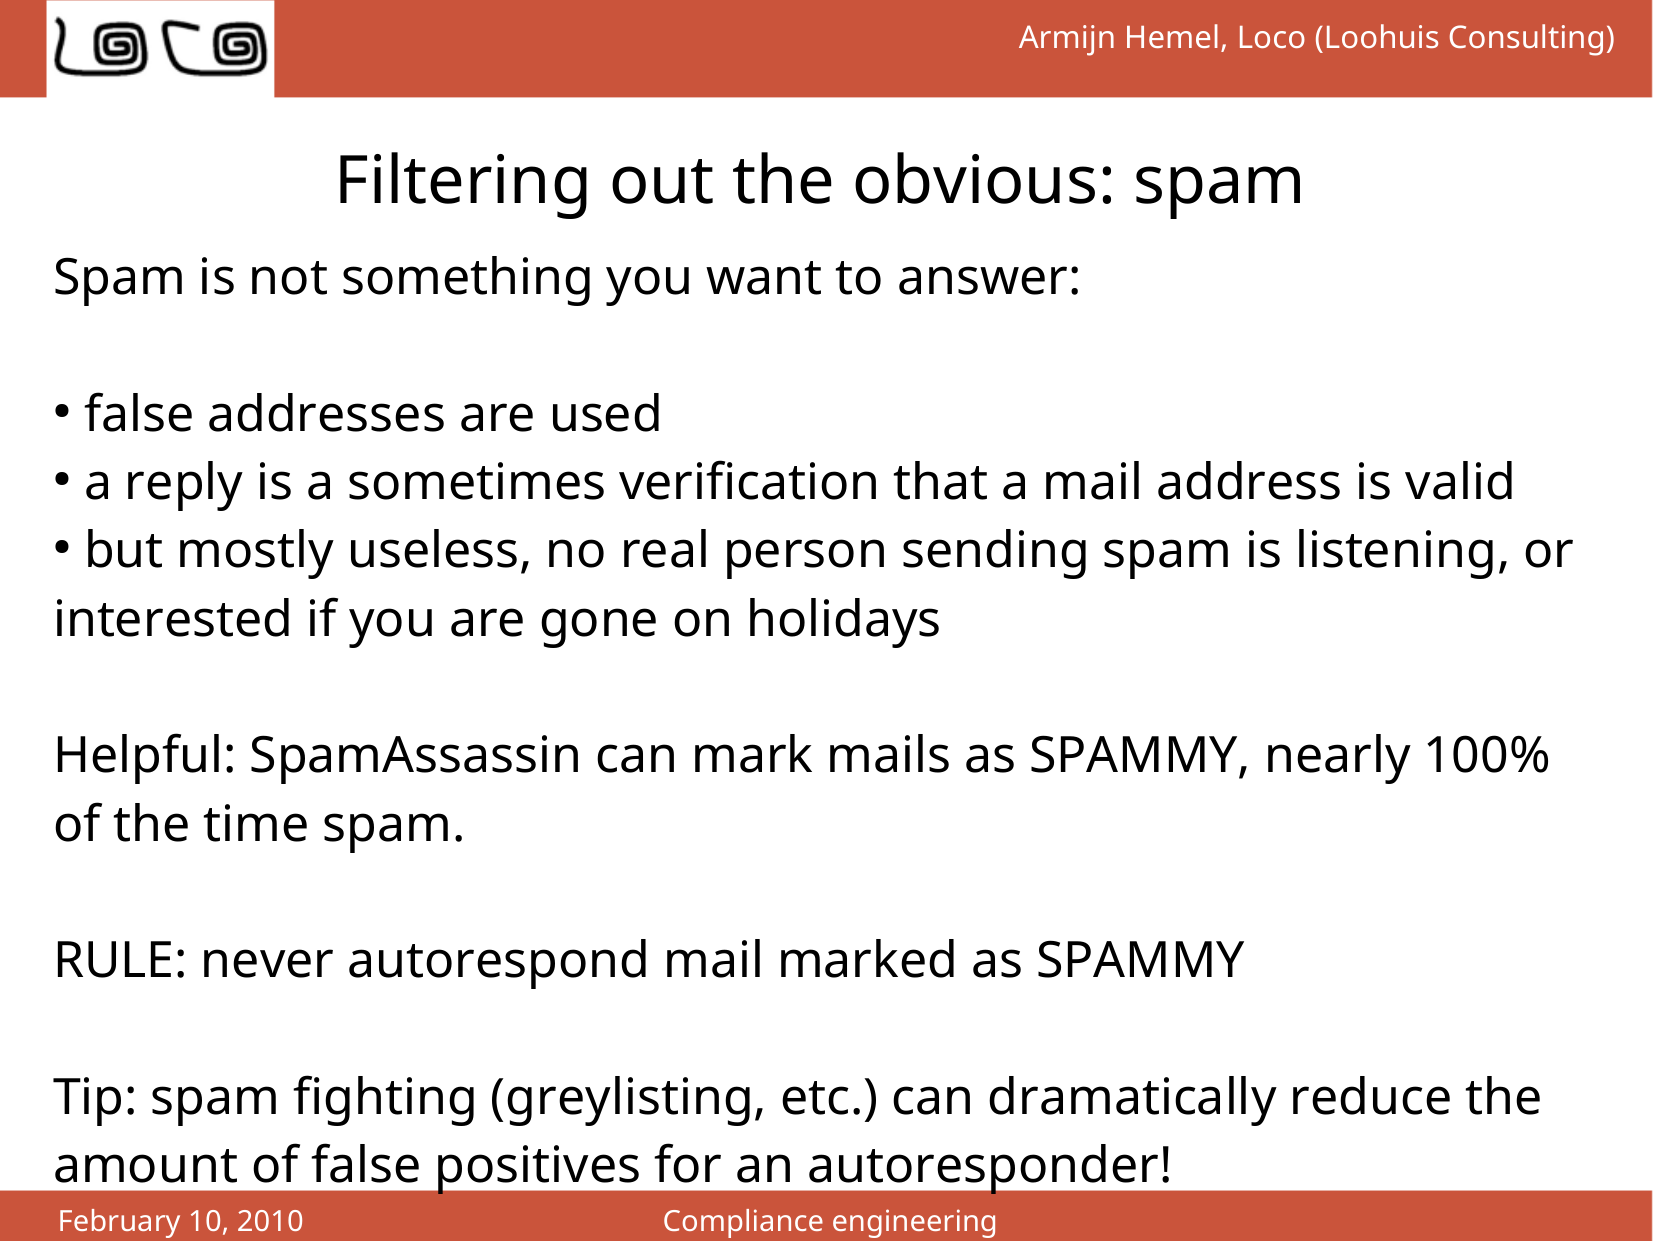

# Filtering out the obvious: spam
Spam is not something you want to answer:
 false addresses are used
 a reply is a sometimes verification that a mail address is valid
 but mostly useless, no real person sending spam is listening, or interested if you are gone on holidays
Helpful: SpamAssassin can mark mails as SPAMMY, nearly 100% of the time spam.
RULE: never autorespond mail marked as SPAMMY
Tip: spam fighting (greylisting, etc.) can dramatically reduce the amount of false positives for an autoresponder!
Comet: practical solution or crutch?